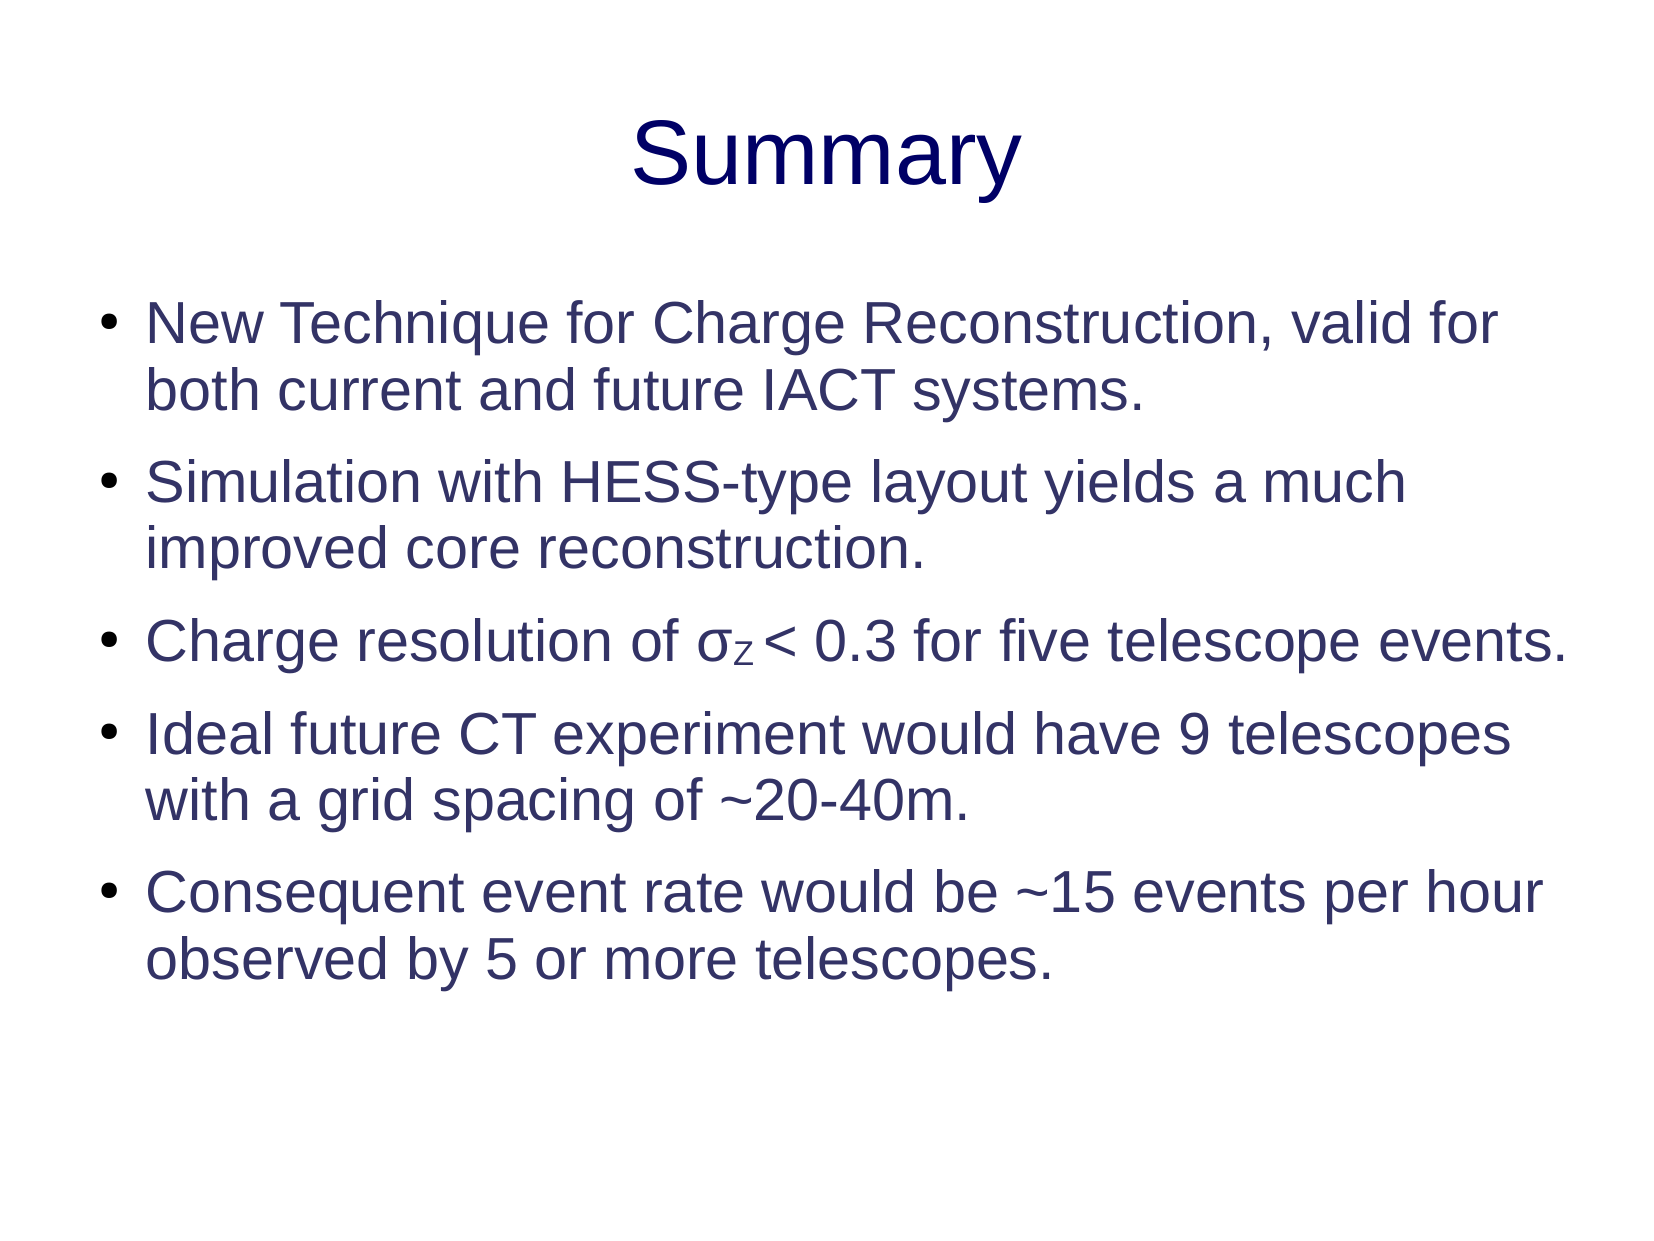

# Summary
New Technique for Charge Reconstruction, valid for both current and future IACT systems.
Simulation with HESS-type layout yields a much improved core reconstruction.
Charge resolution of σZ < 0.3 for five telescope events.
Ideal future CT experiment would have 9 telescopes with a grid spacing of ~20-40m.
Consequent event rate would be ~15 events per hour observed by 5 or more telescopes.